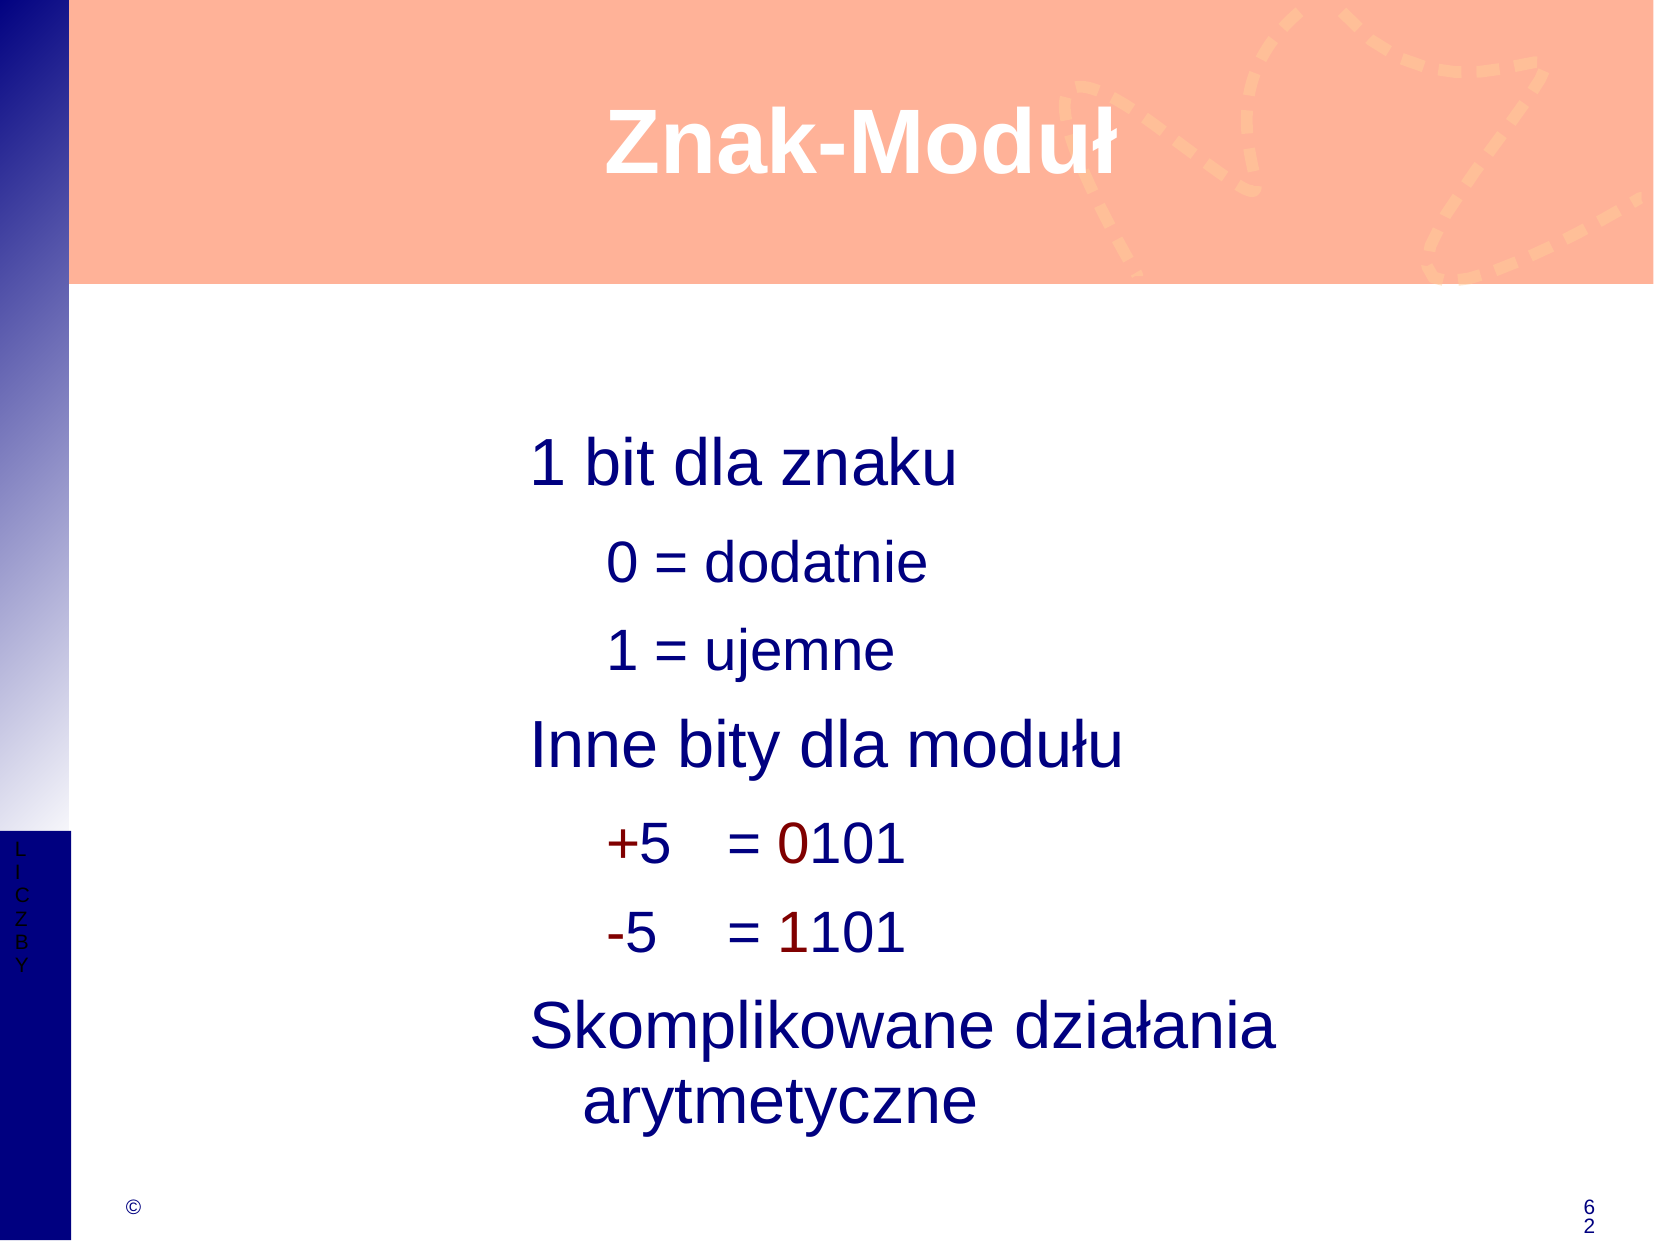

# Znak-Moduł
1 bit dla znaku
0 = dodatnie
1 = ujemne
Inne bity dla modułu
+5	= 0101
-5	= 1101
Skomplikowane działania arytmetyczne
L
I
C
Z
B
Y